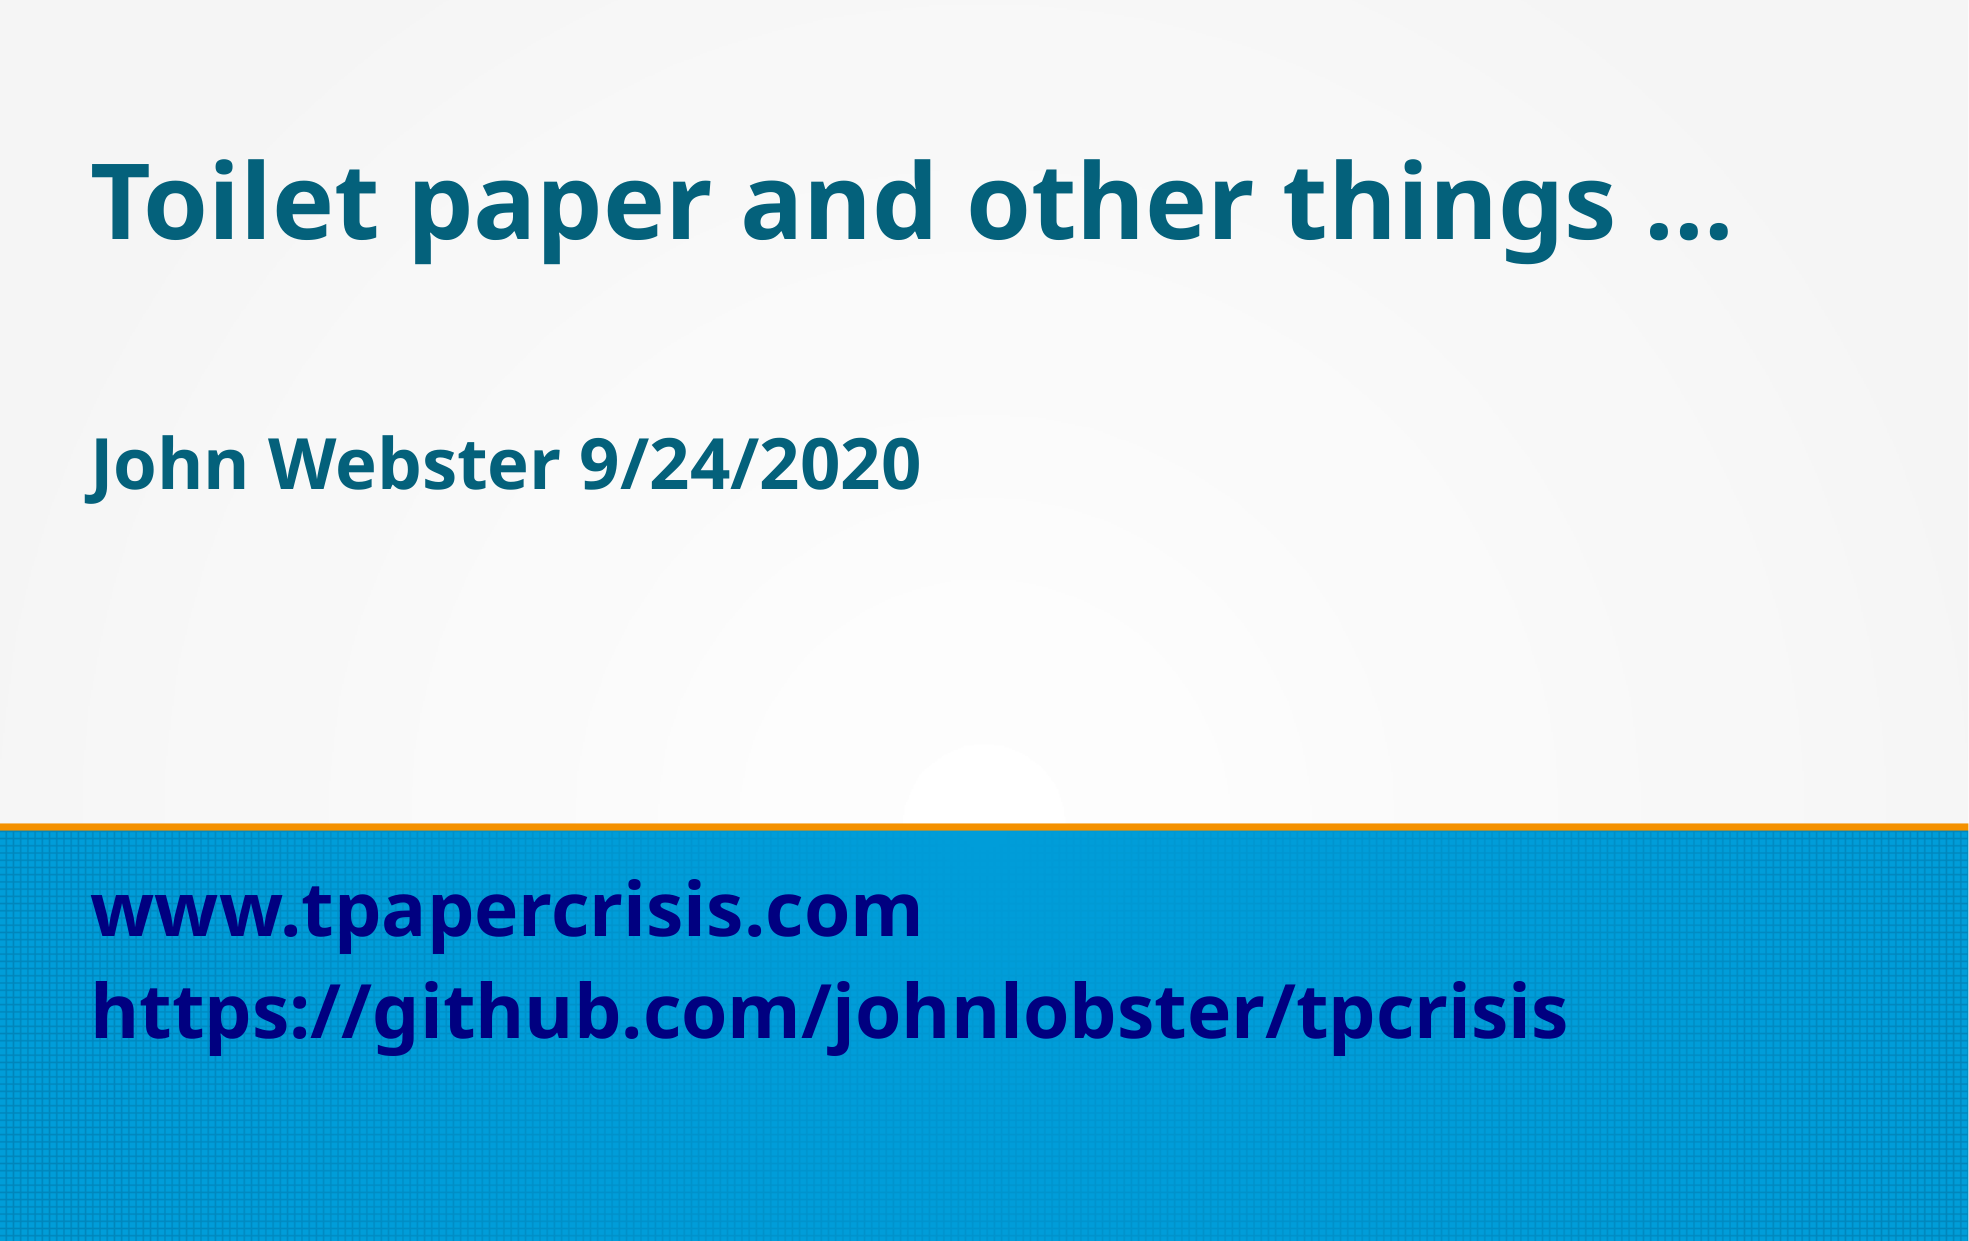

# Toilet paper and other things … John Webster 9/24/2020
www.tpapercrisis.com
https://github.com/johnlobster/tpcrisis